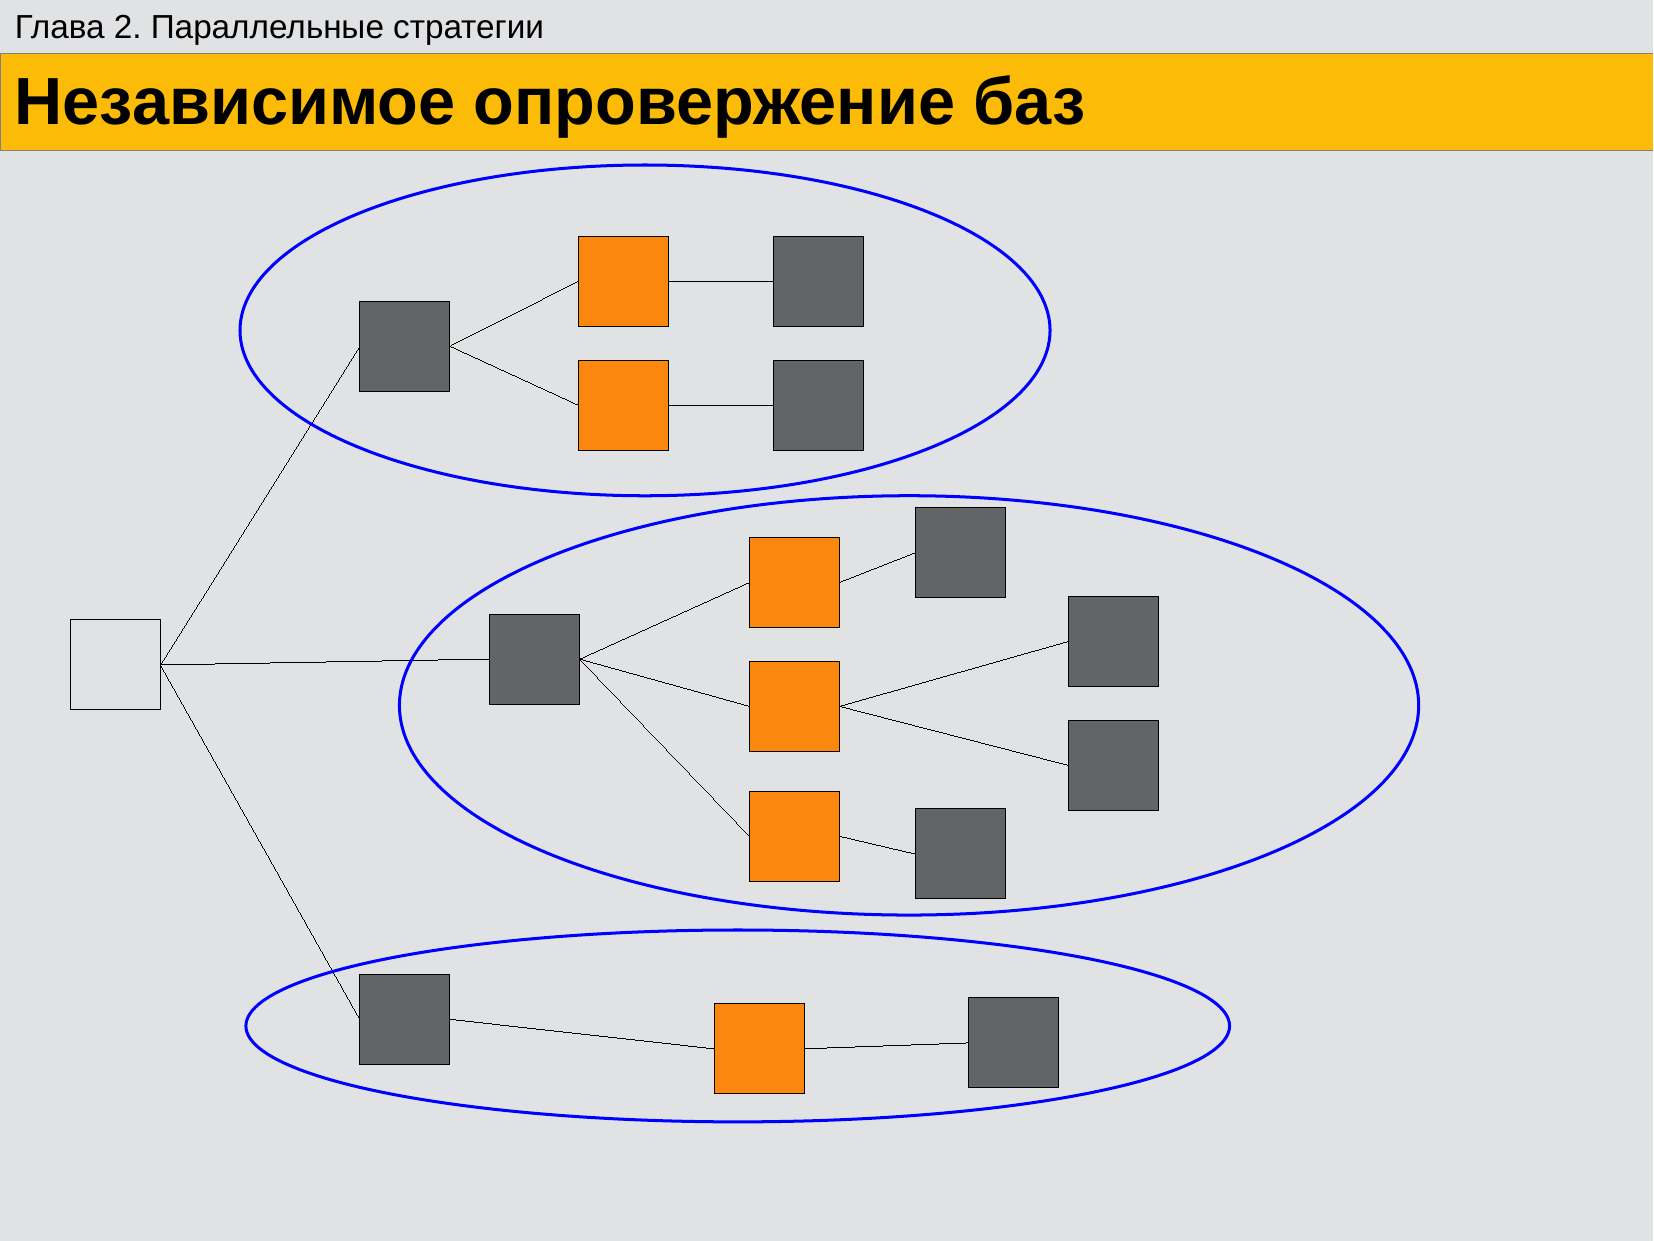

Глава 2. Параллельные стратегии
Независимое опровержение баз